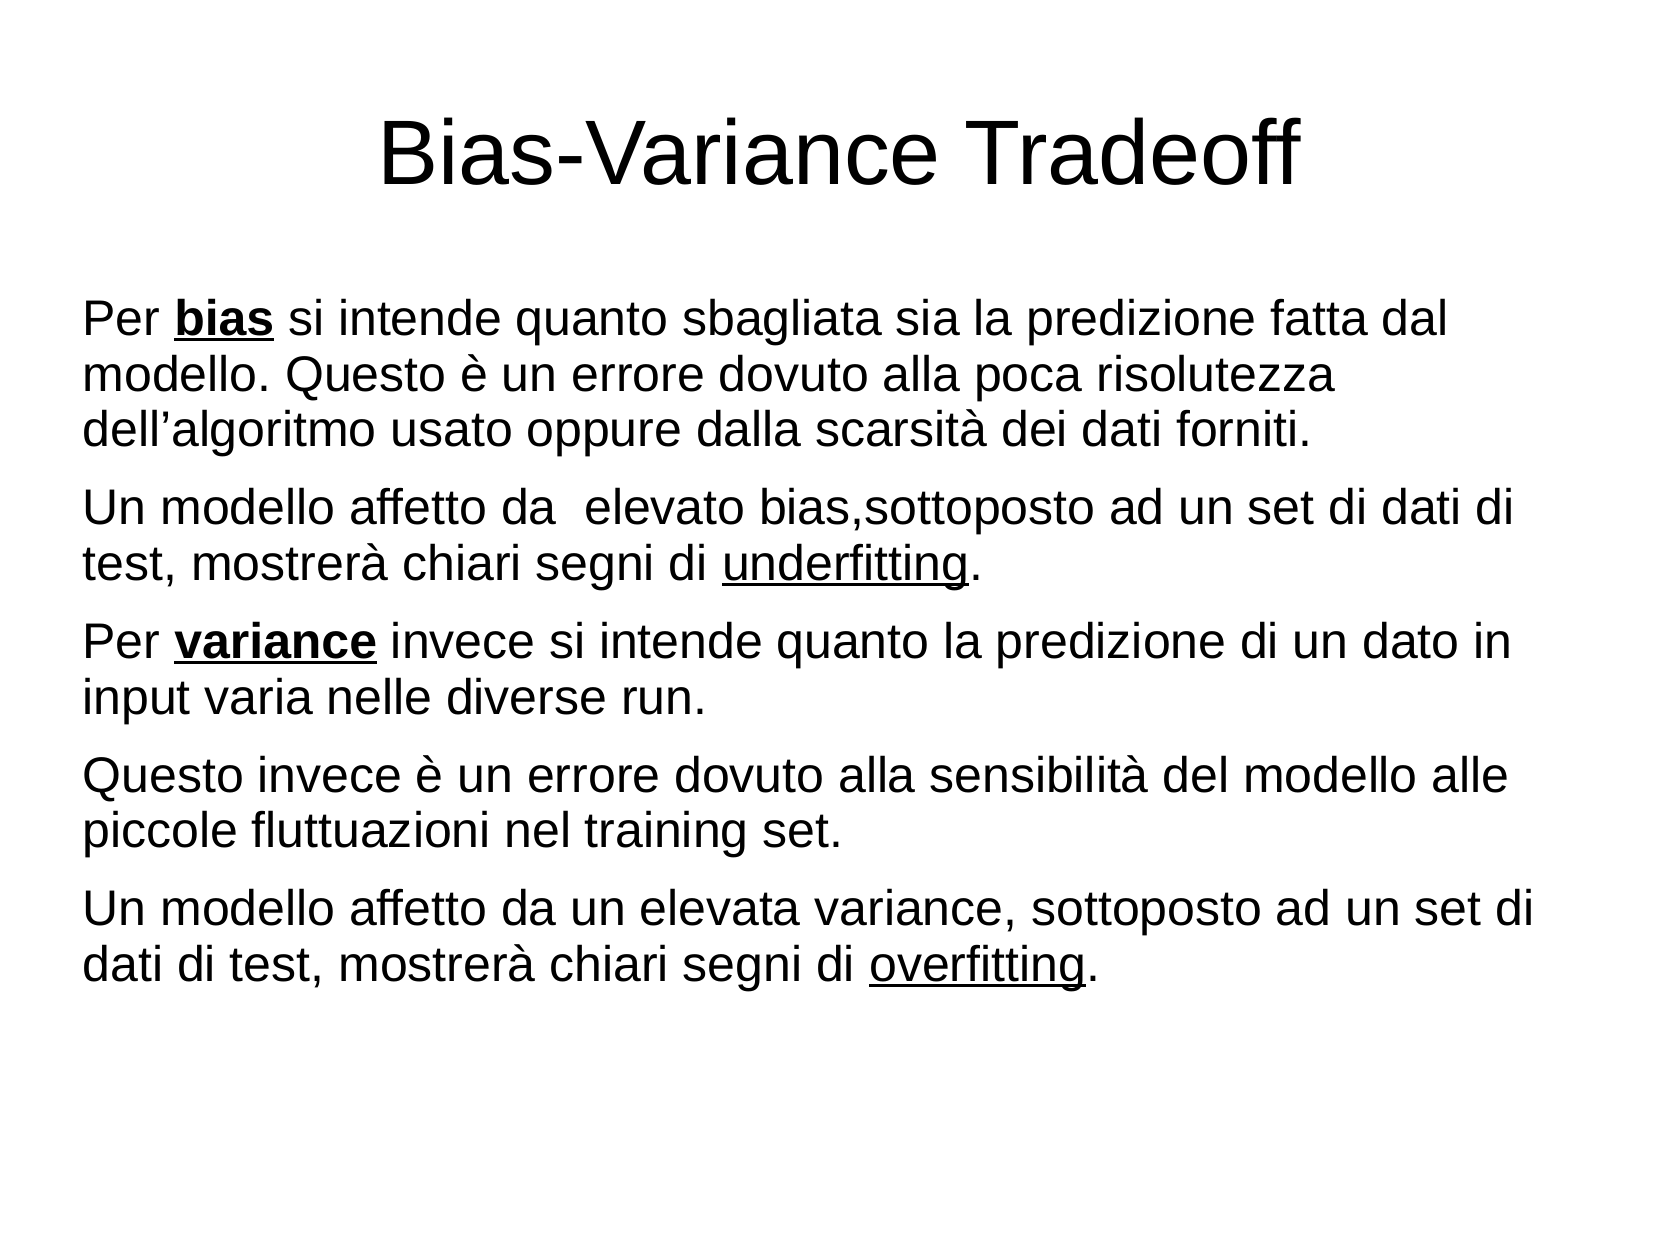

# Bias-Variance Tradeoff
Per bias si intende quanto sbagliata sia la predizione fatta dal modello. Questo è un errore dovuto alla poca risolutezza dell’algoritmo usato oppure dalla scarsità dei dati forniti.
Un modello affetto da elevato bias,sottoposto ad un set di dati di test, mostrerà chiari segni di underfitting.
Per variance invece si intende quanto la predizione di un dato in input varia nelle diverse run.
Questo invece è un errore dovuto alla sensibilità del modello alle piccole fluttuazioni nel training set.
Un modello affetto da un elevata variance, sottoposto ad un set di dati di test, mostrerà chiari segni di overfitting.